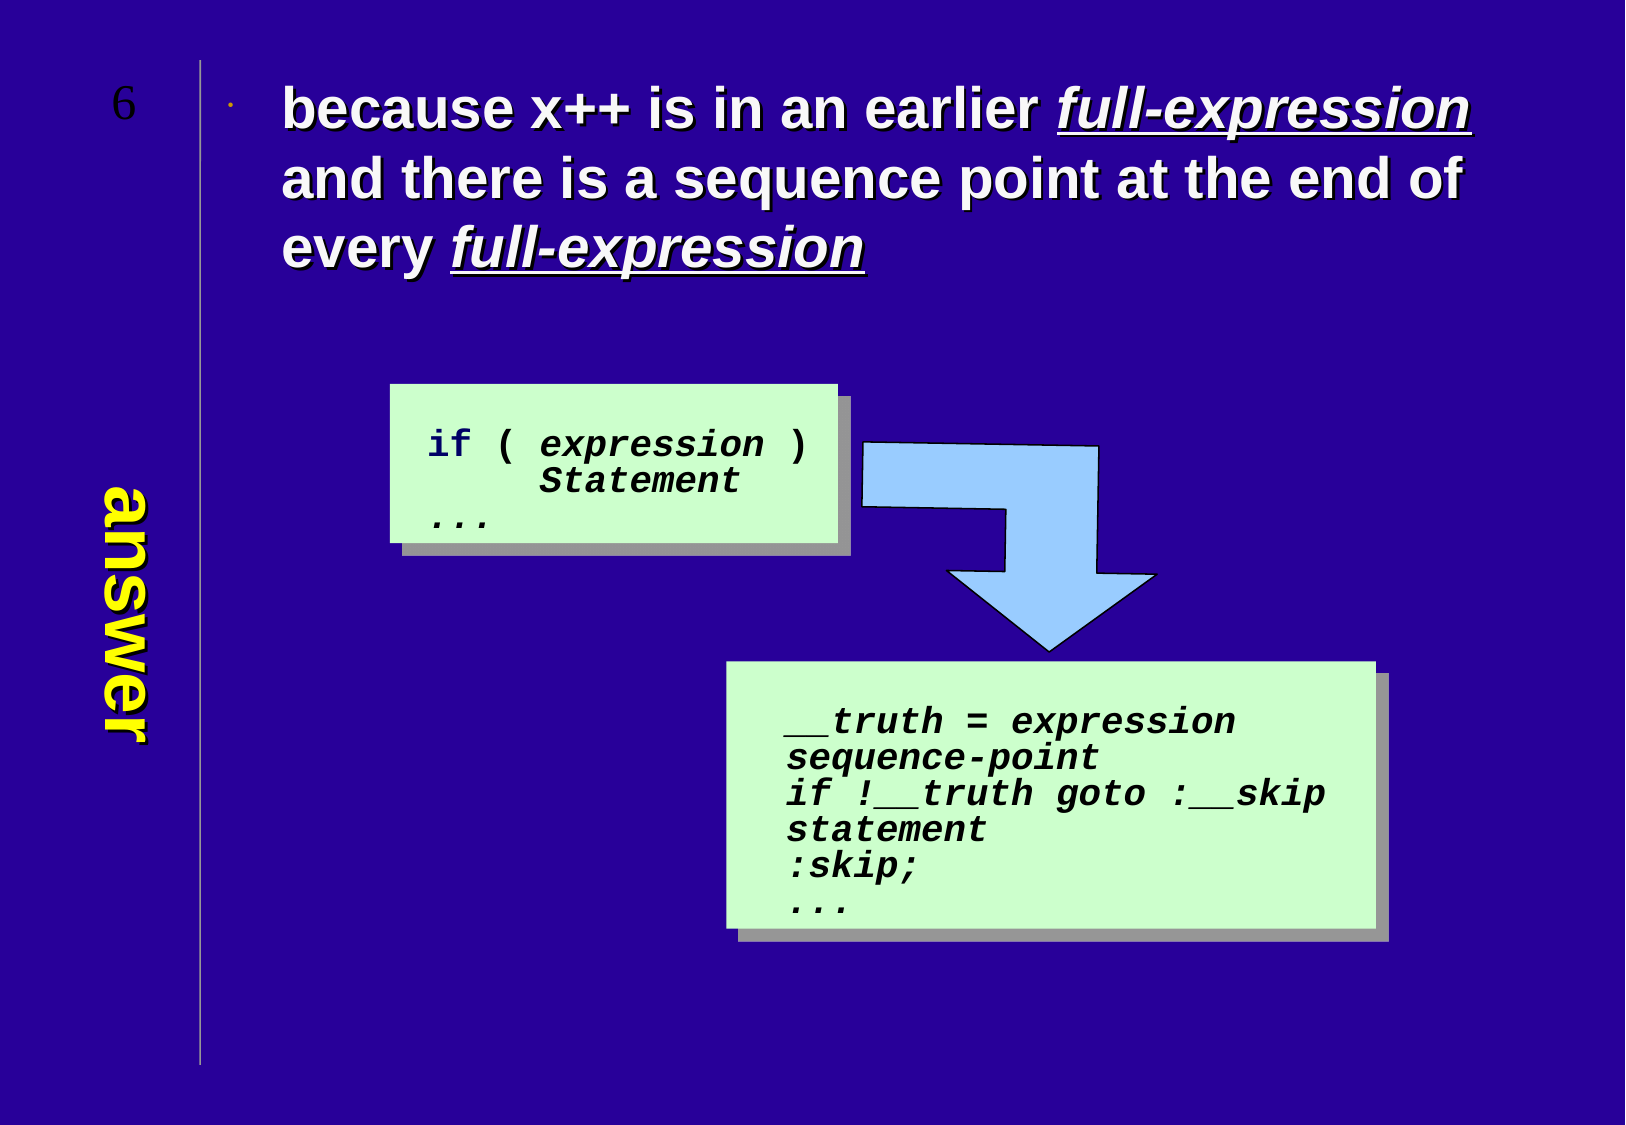

6
because x++ is in an earlier full-expression and there is a sequence point at the end of every full-expression
# answer
 if ( expression )
 Statement
 ...
 __truth = expression
 sequence-point
 if !__truth goto :__skip
 statement
 :skip;
 ...